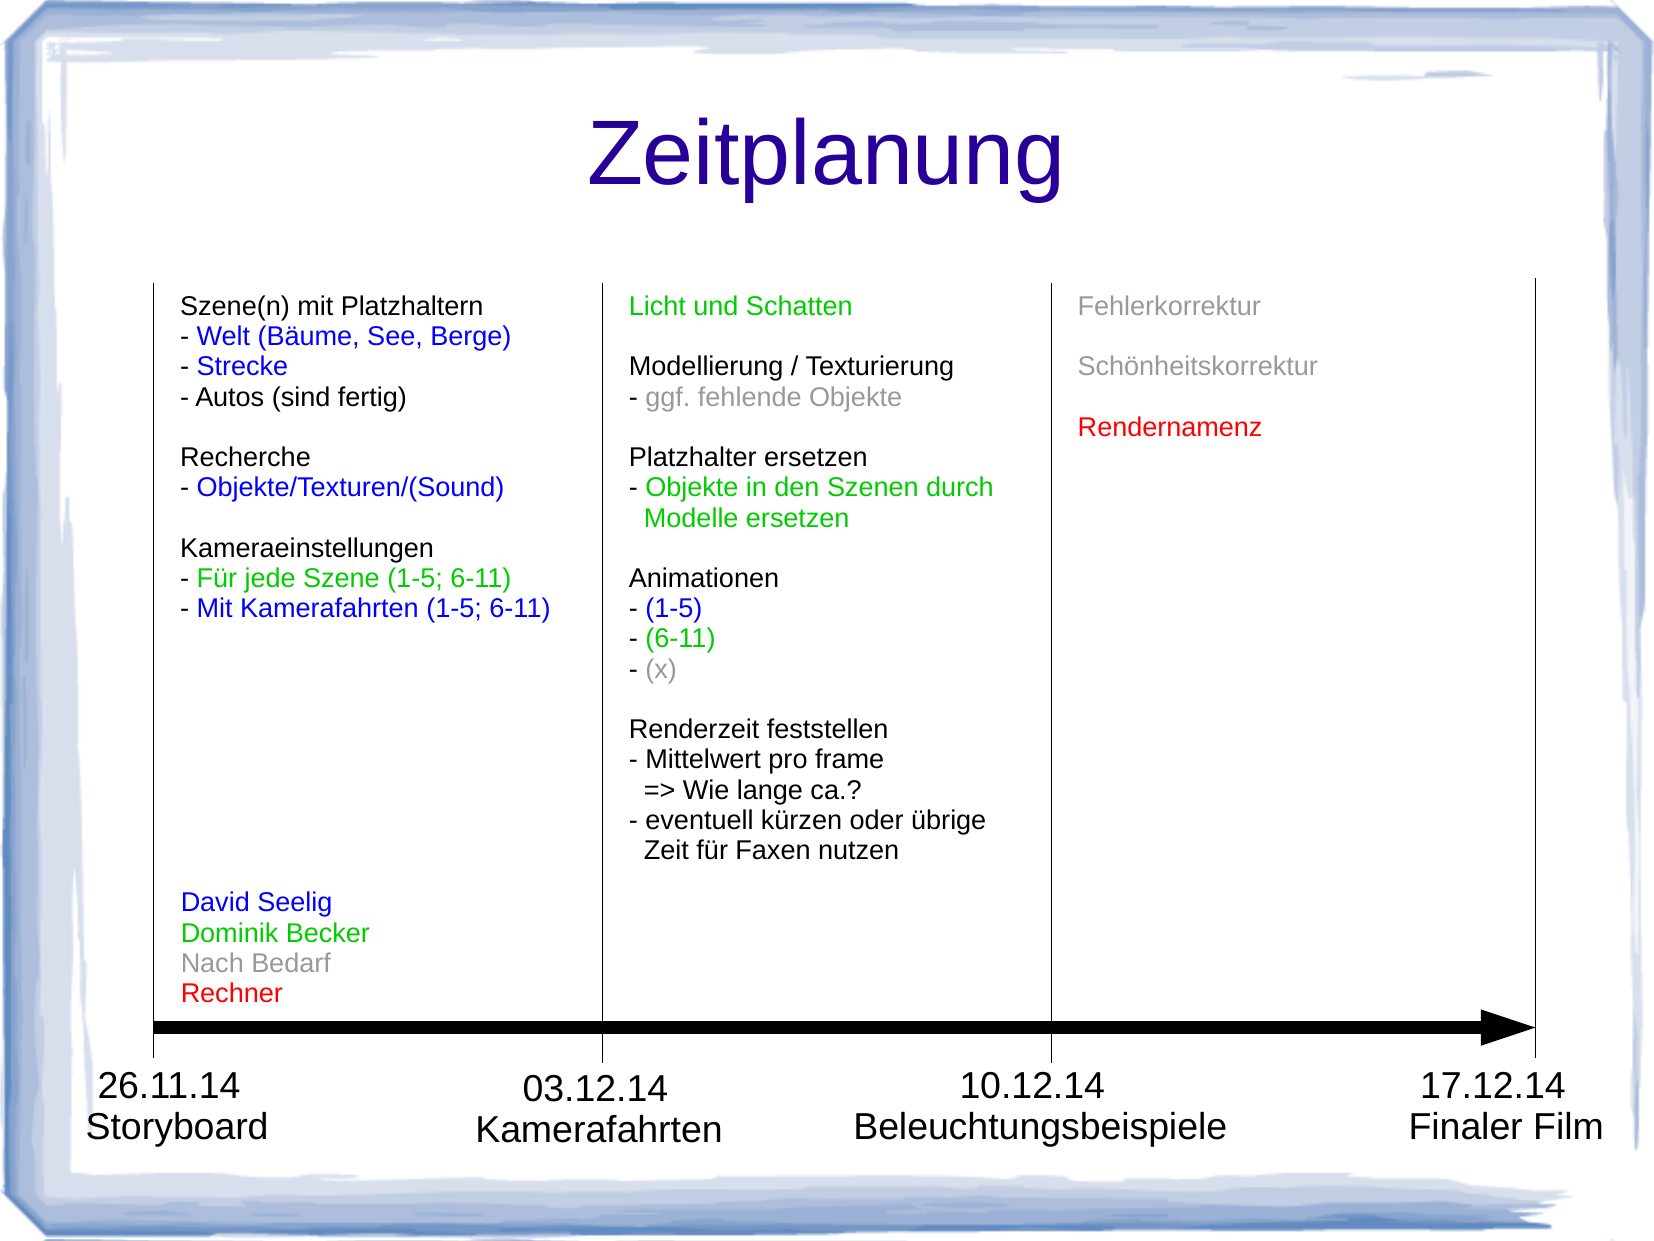

# Zeitplanung
Szene(n) mit Platzhaltern
- Welt (Bäume, See, Berge)
- Strecke
- Autos (sind fertig)
Recherche
- Objekte/Texturen/(Sound)
Kameraeinstellungen
- Für jede Szene (1-5; 6-11)
- Mit Kamerafahrten (1-5; 6-11)
Licht und Schatten
Modellierung / Texturierung
- ggf. fehlende Objekte
Platzhalter ersetzen
- Objekte in den Szenen durch
 Modelle ersetzen
Animationen
- (1-5)
- (6-11)
- (x)
Renderzeit feststellen
- Mittelwert pro frame
 => Wie lange ca.?
- eventuell kürzen oder übrige Zeit für Faxen nutzen
Fehlerkorrektur
Schönheitskorrektur
Rendernamenz
David Seelig
Dominik Becker
Nach Bedarf
Rechner
26.11.14
10.12.14
17.12.14
03.12.14
Storyboard
Beleuchtungsbeispiele
Finaler Film
Kamerafahrten